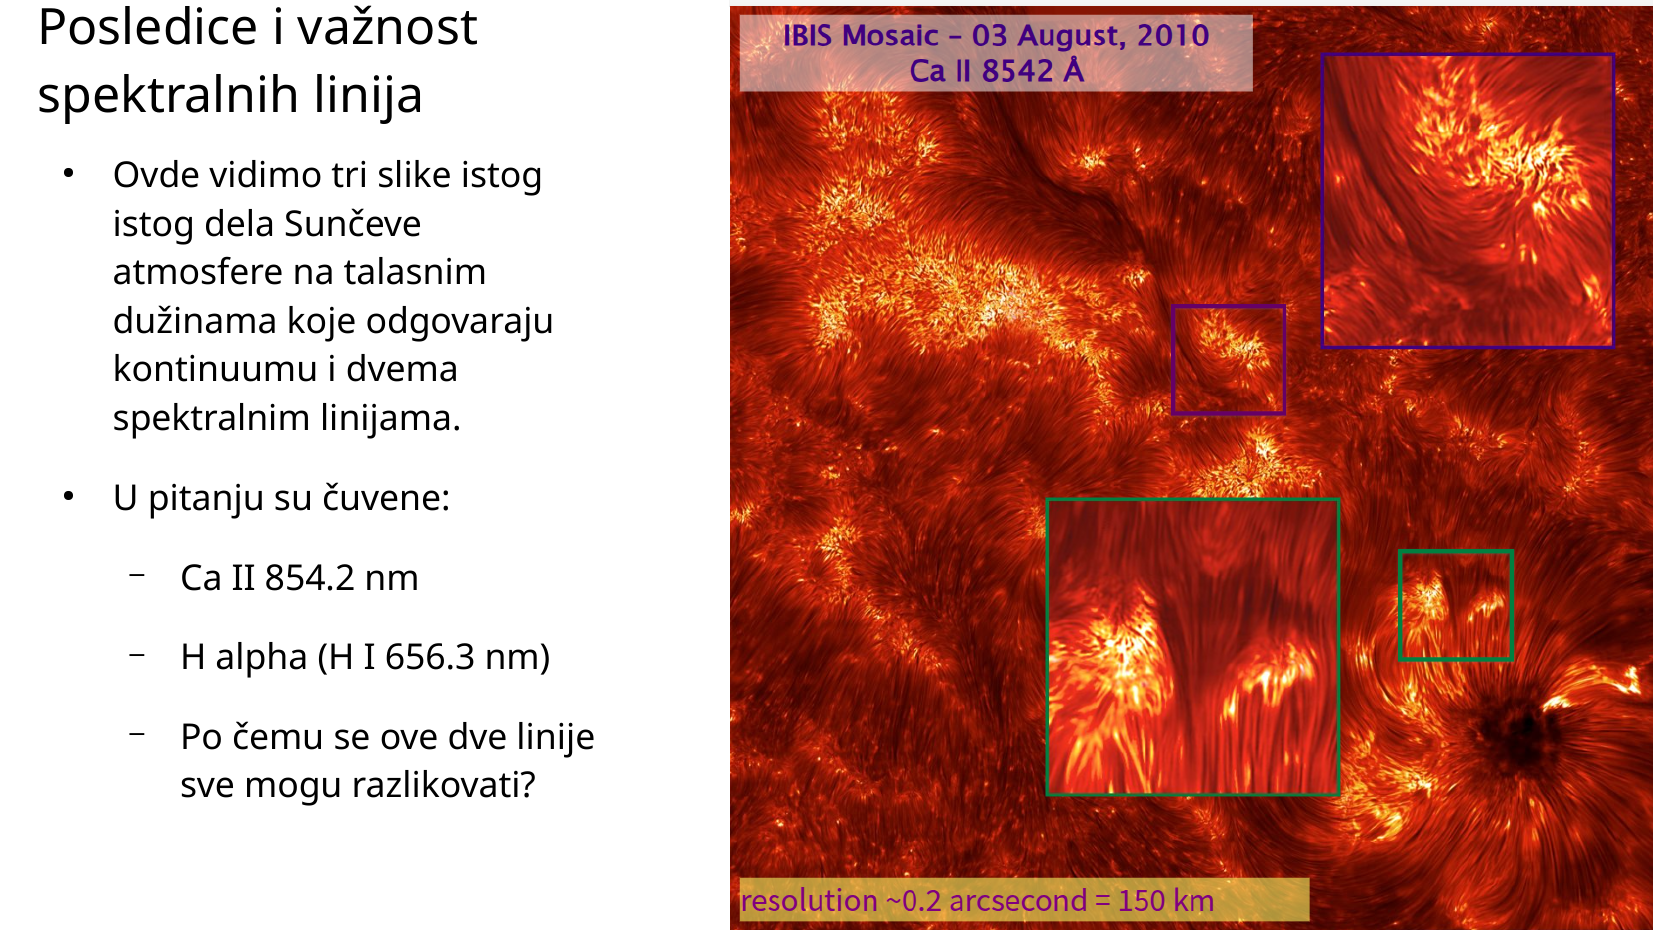

# Posledice i važnost spektralnih linija
Ovde vidimo tri slike istog istog dela Sunčeve atmosfere na talasnim dužinama koje odgovaraju kontinuumu i dvema spektralnim linijama.
U pitanju su čuvene:
Ca II 854.2 nm
H alpha (H I 656.3 nm)
Po čemu se ove dve linije sve mogu razlikovati?